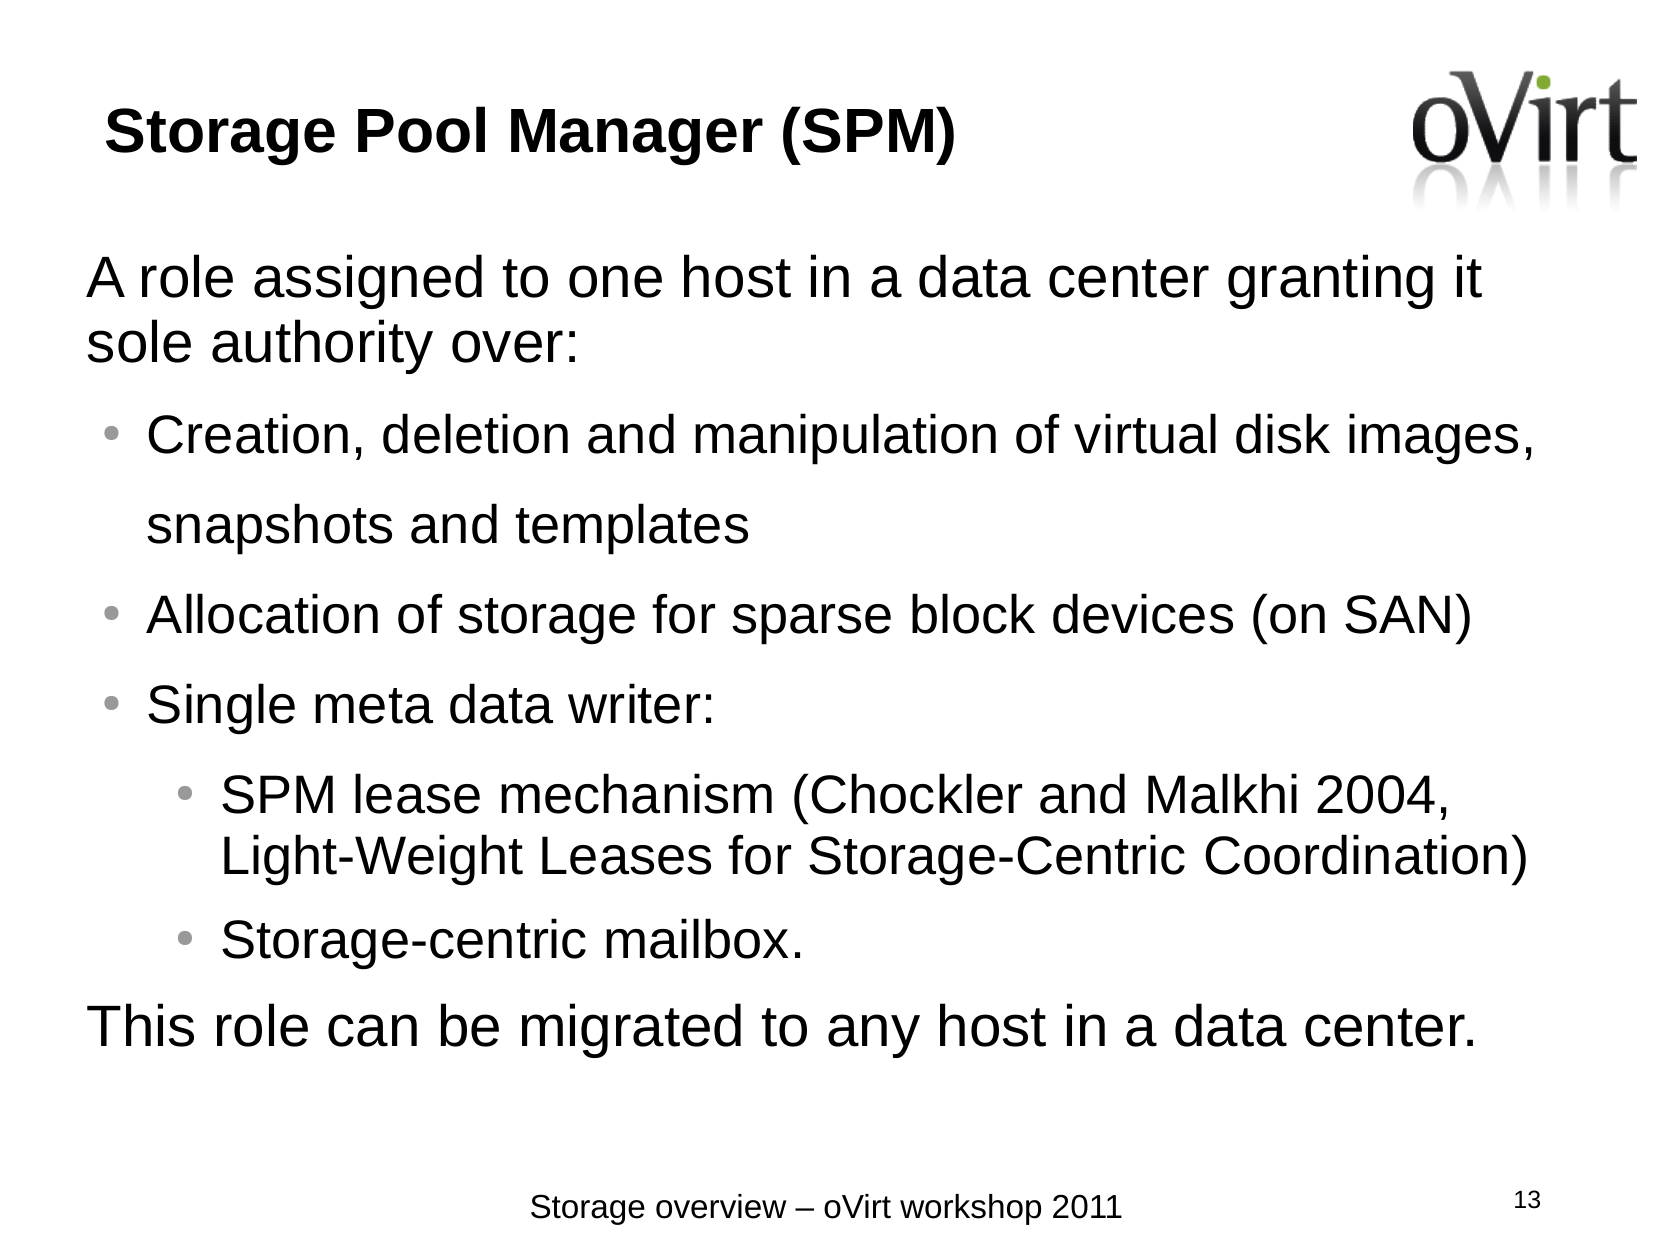

# Storage Pool Manager (SPM)
A role assigned to one host in a data center granting it sole authority over:
Creation, deletion and manipulation of virtual disk images,
snapshots and templates
Allocation of storage for sparse block devices (on SAN)
Single meta data writer:
SPM lease mechanism (Chockler and Malkhi 2004, Light-Weight Leases for Storage-Centric Coordination)
Storage-centric mailbox.
This role can be migrated to any host in a data center.